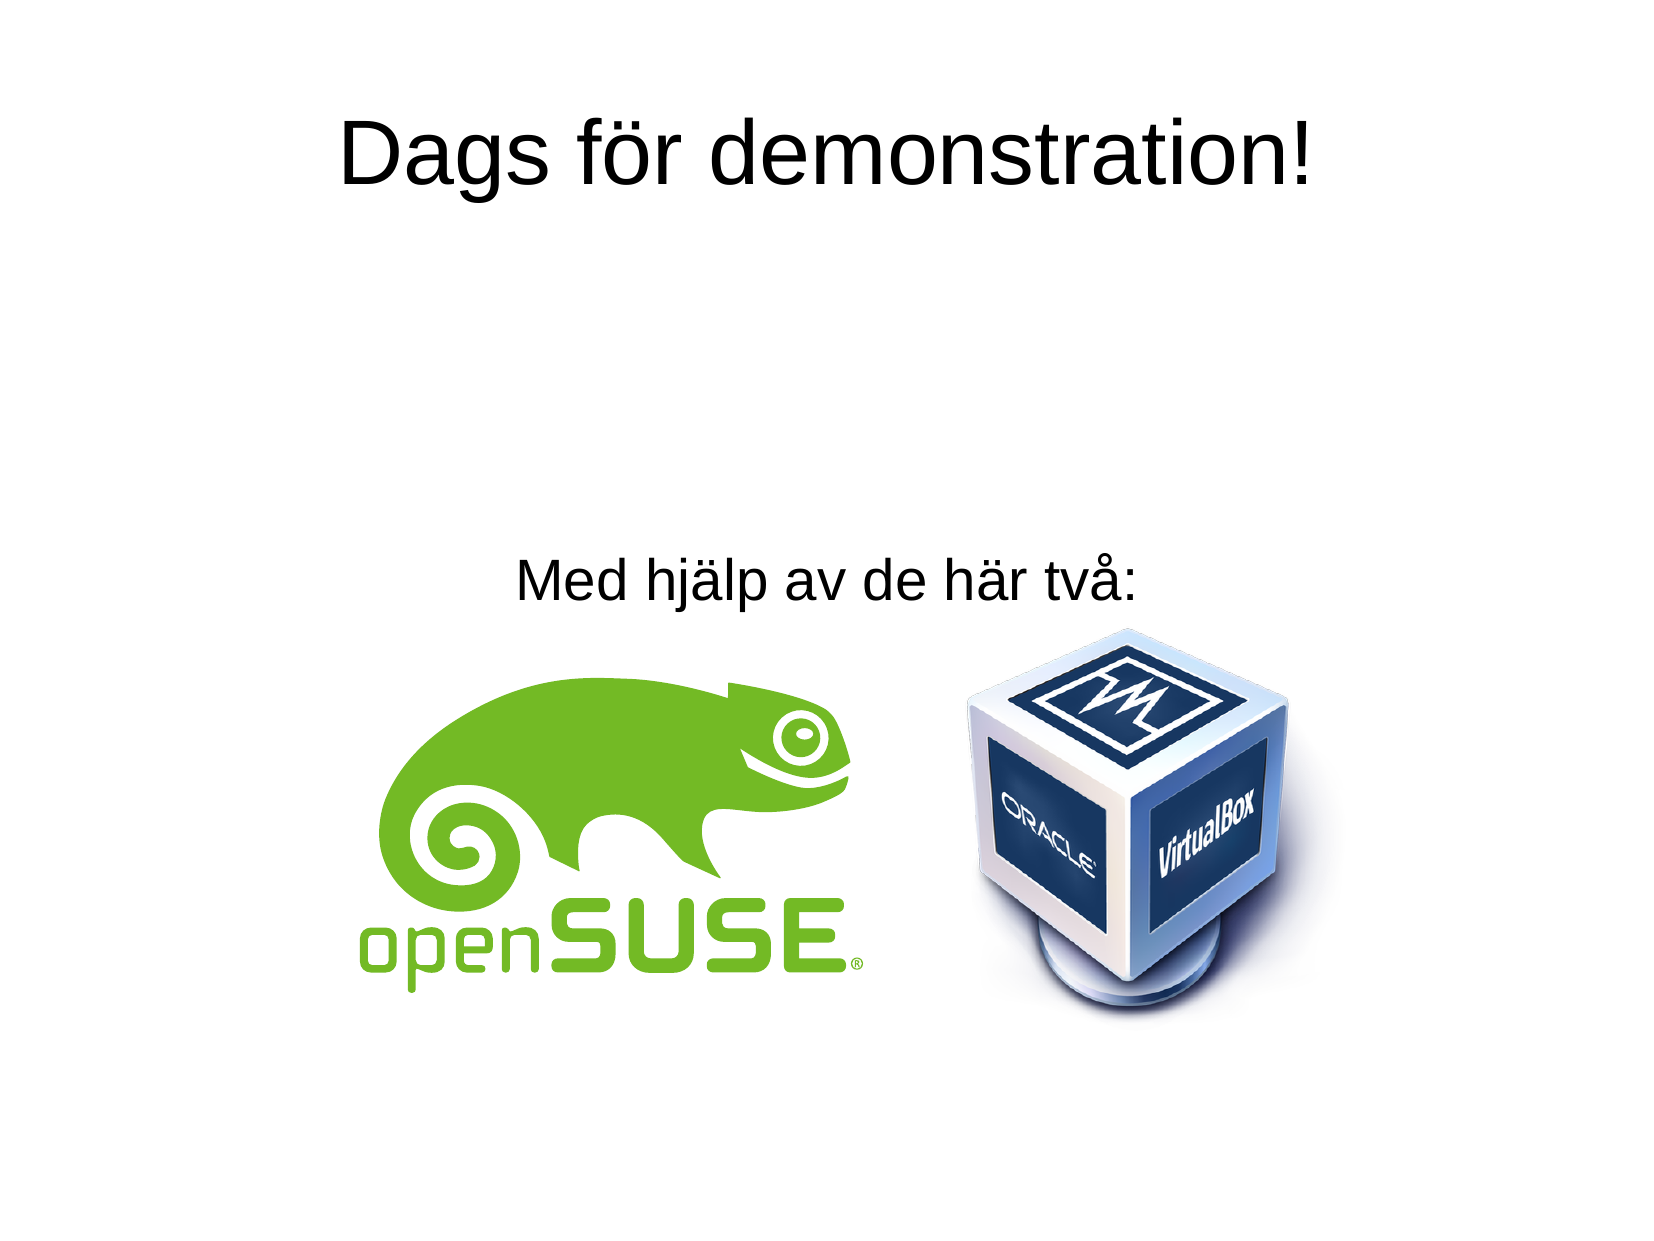

# Dags för demonstration!
Med hjälp av de här två: